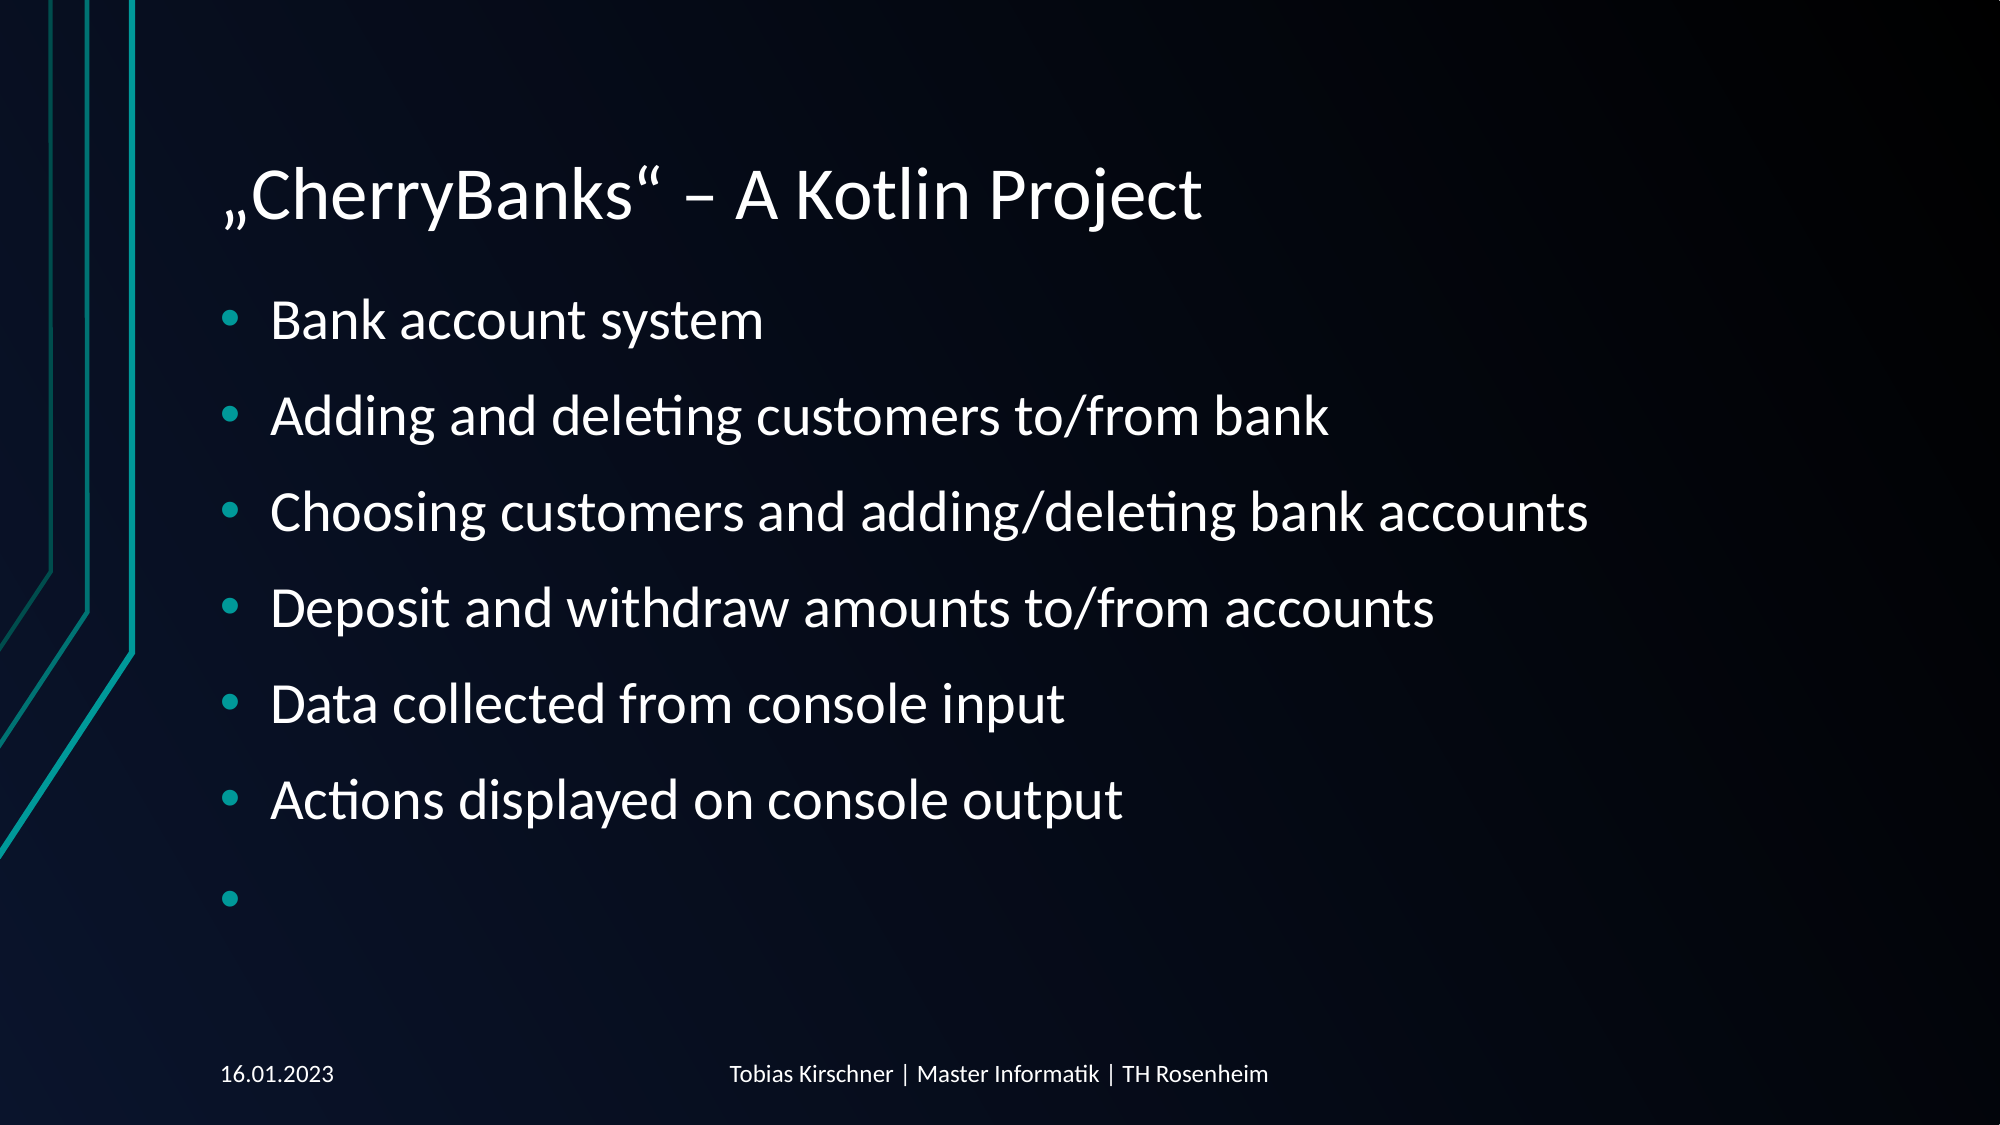

# „CherryBanks“ – A Kotlin Project
Bank account system
Adding and deleting customers to/from bank
Choosing customers and adding/deleting bank accounts
Deposit and withdraw amounts to/from accounts
Data collected from console input
Actions displayed on console output
16.01.2023
Tobias Kirschner | Master Informatik | TH Rosenheim